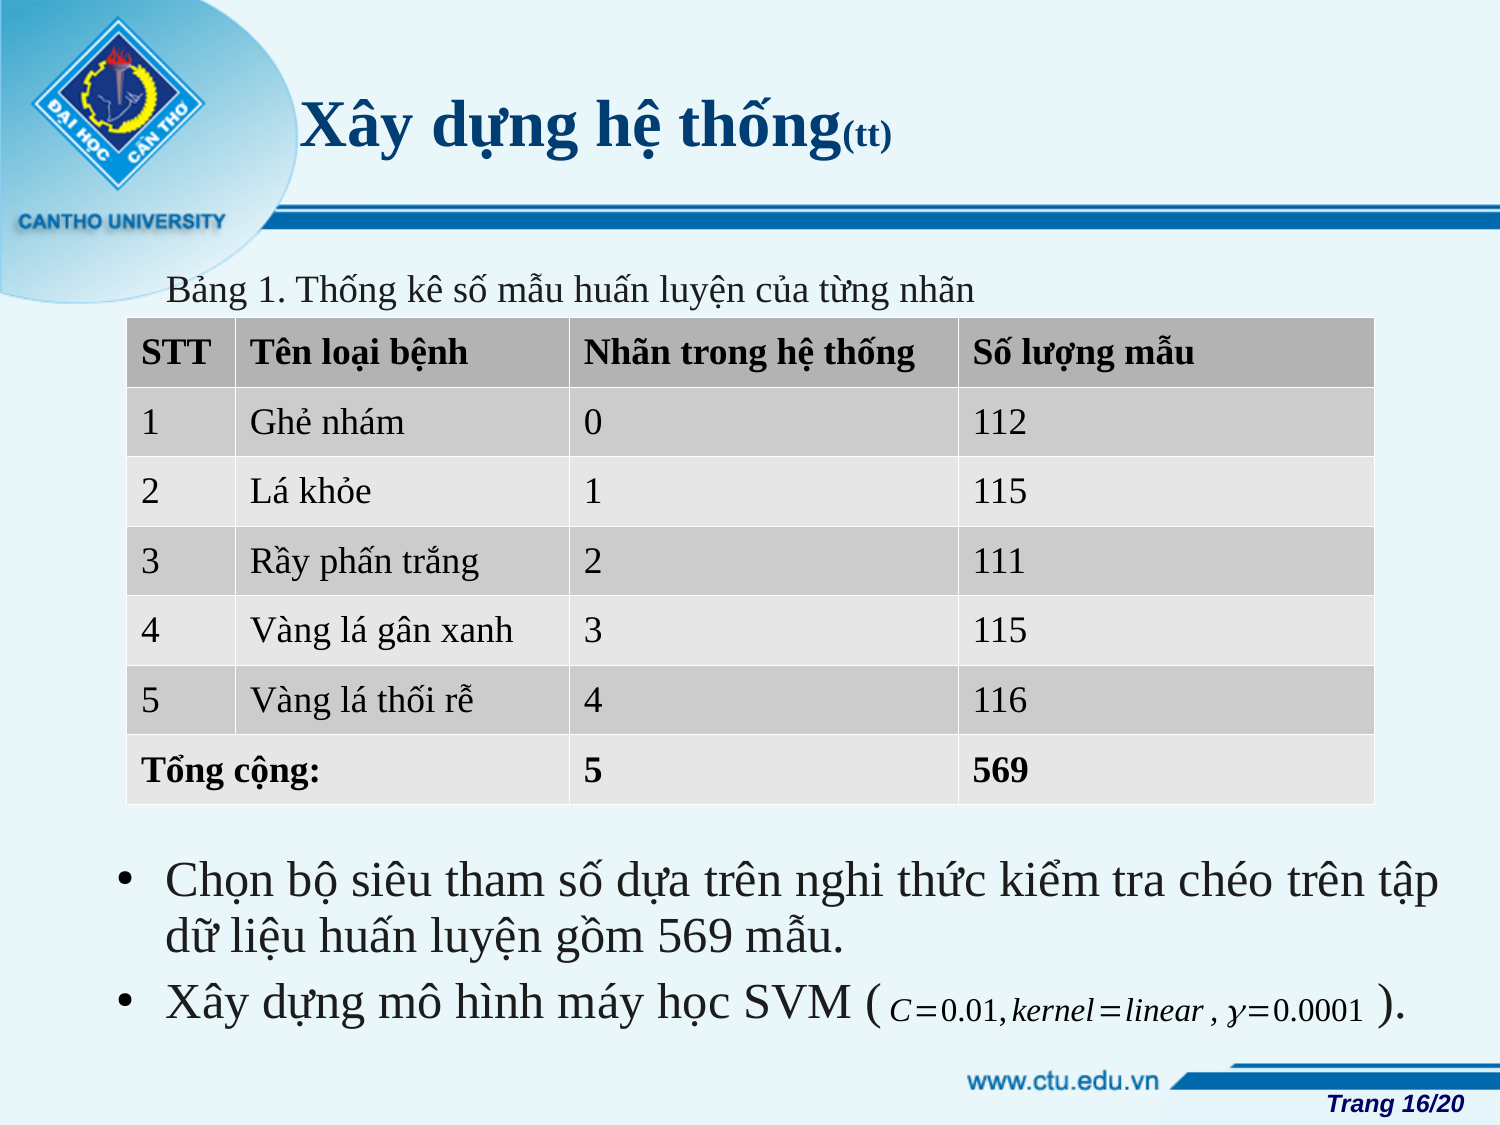

# Xây dựng hệ thống(tt)
Bảng 1. Thống kê số mẫu huấn luyện của từng nhãn
Chọn bộ siêu tham số dựa trên nghi thức kiểm tra chéo trên tập dữ liệu huấn luyện gồm 569 mẫu.
Xây dựng mô hình máy học SVM ( ).
| STT | Tên loại bệnh | Nhãn trong hệ thống | Số lượng mẫu |
| --- | --- | --- | --- |
| 1 | Ghẻ nhám | 0 | 112 |
| 2 | Lá khỏe | 1 | 115 |
| 3 | Rầy phấn trắng | 2 | 111 |
| 4 | Vàng lá gân xanh | 3 | 115 |
| 5 | Vàng lá thối rễ | 4 | 116 |
| Tổng cộng: | | 5 | 569 |
Trang 16/20